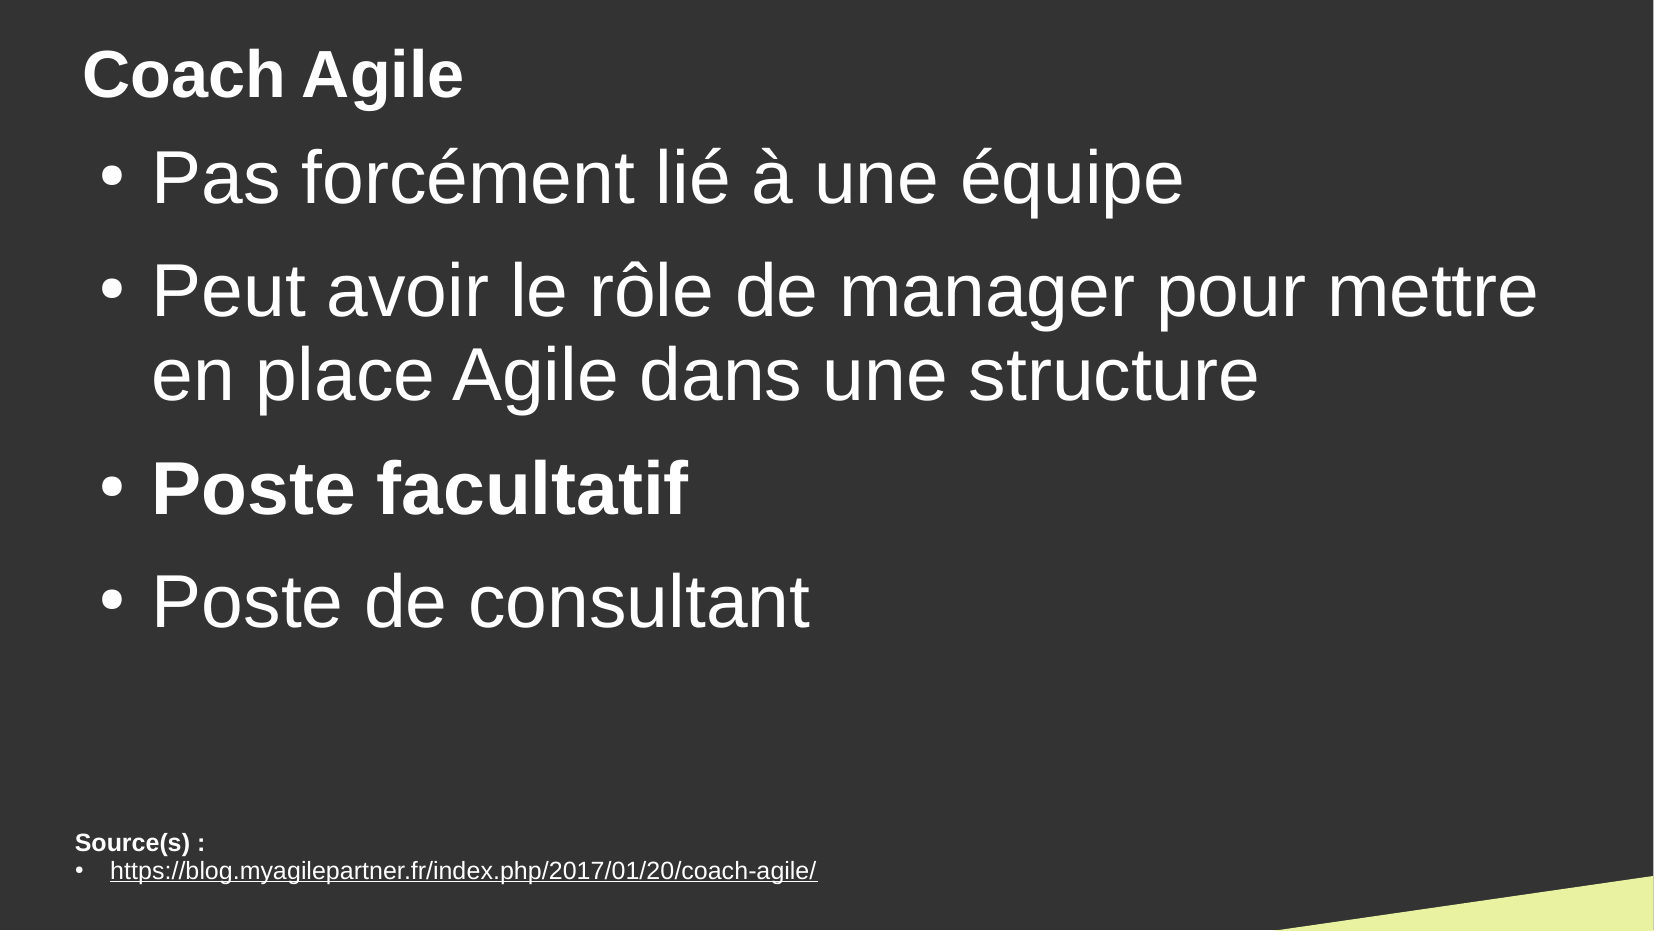

# Coach Agile
Pas forcément lié à une équipe
Peut avoir le rôle de manager pour mettre en place Agile dans une structure
Poste facultatif
Poste de consultant
Source(s) :
https://blog.myagilepartner.fr/index.php/2017/01/20/coach-agile/